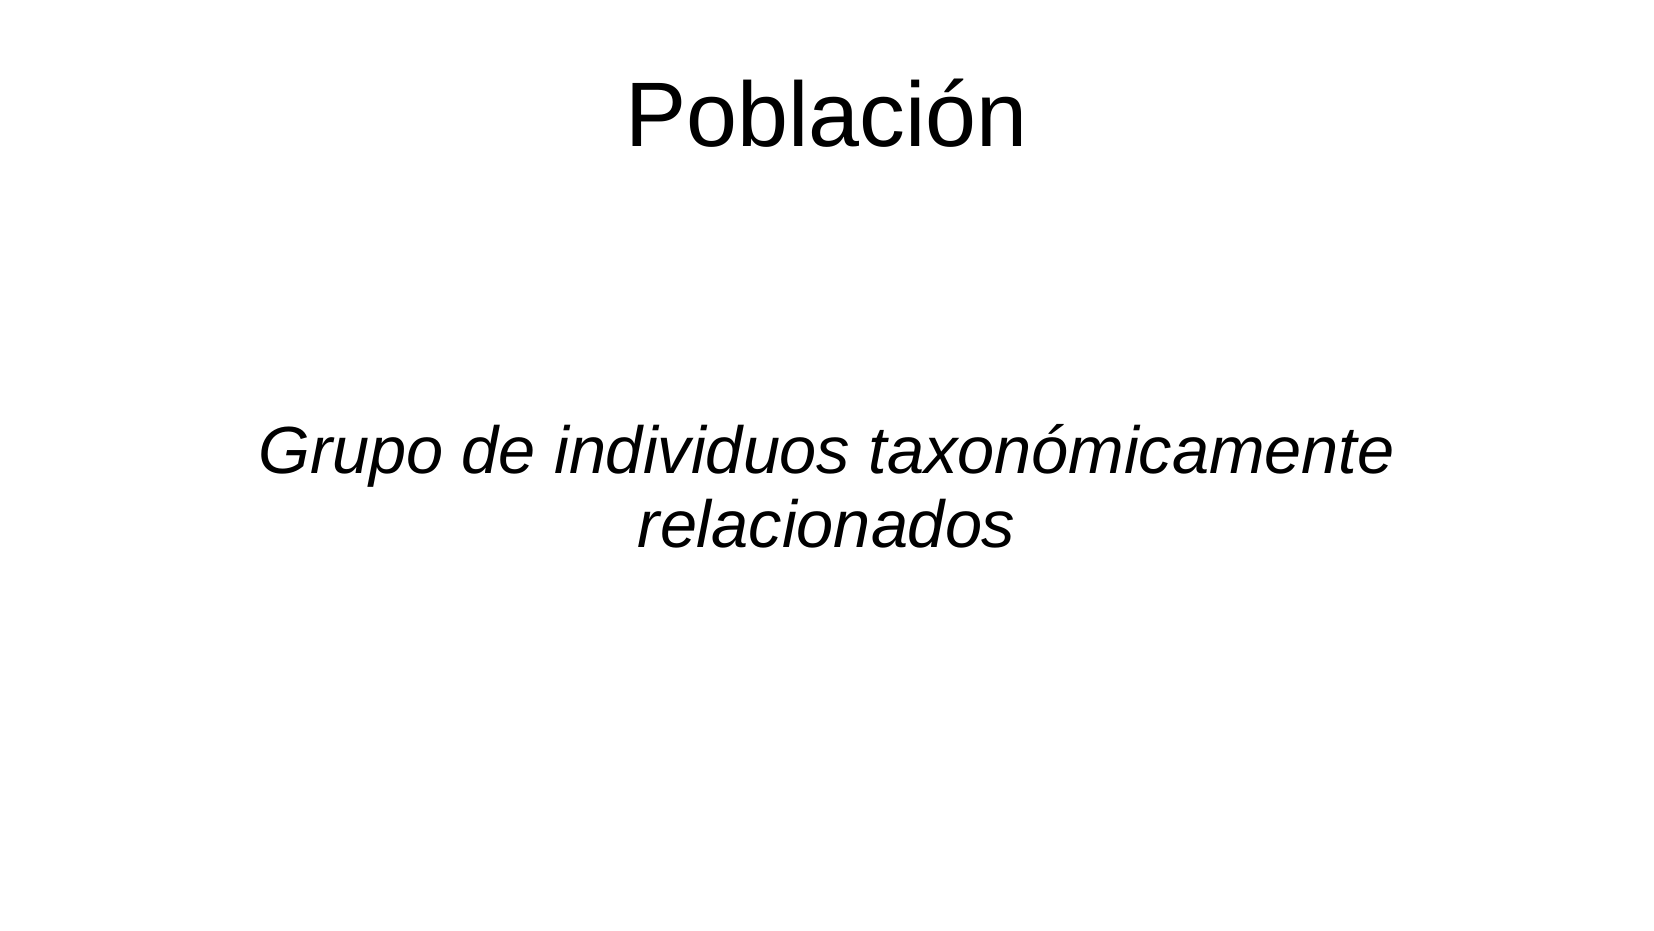

# Población
Grupo de individuos taxonómicamente relacionados